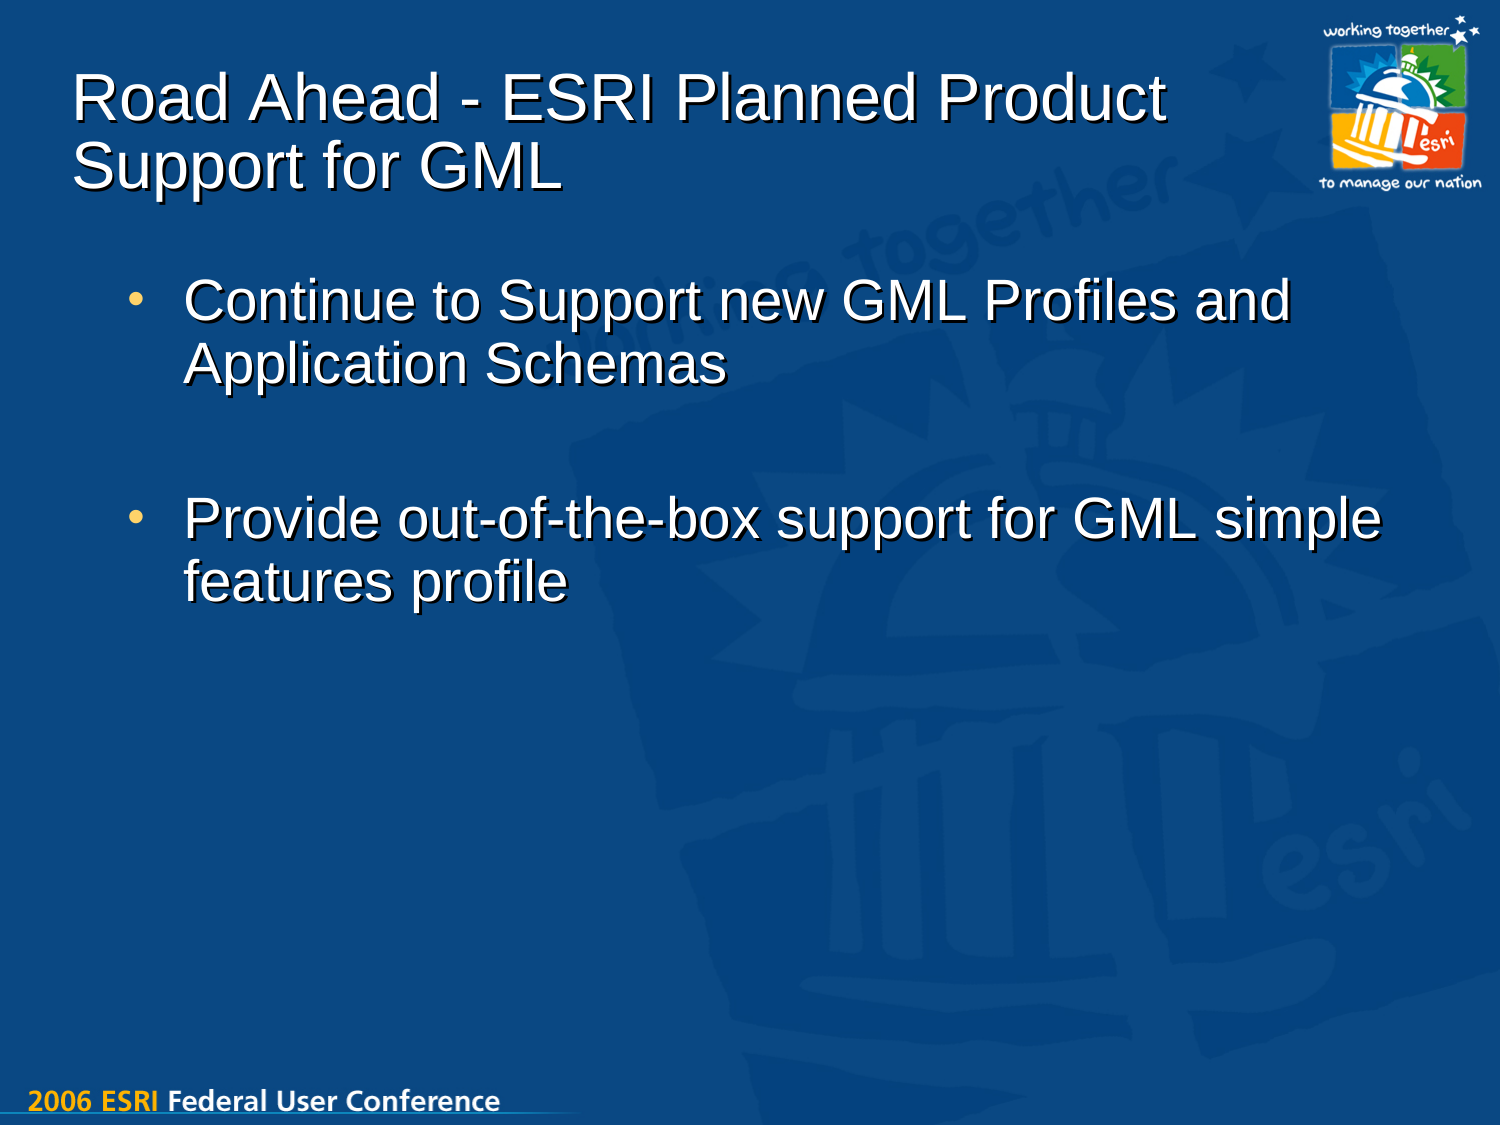

# Road Ahead - ESRI Planned Product Support for GML
Continue to Support new GML Profiles and Application Schemas
Provide out-of-the-box support for GML simple features profile